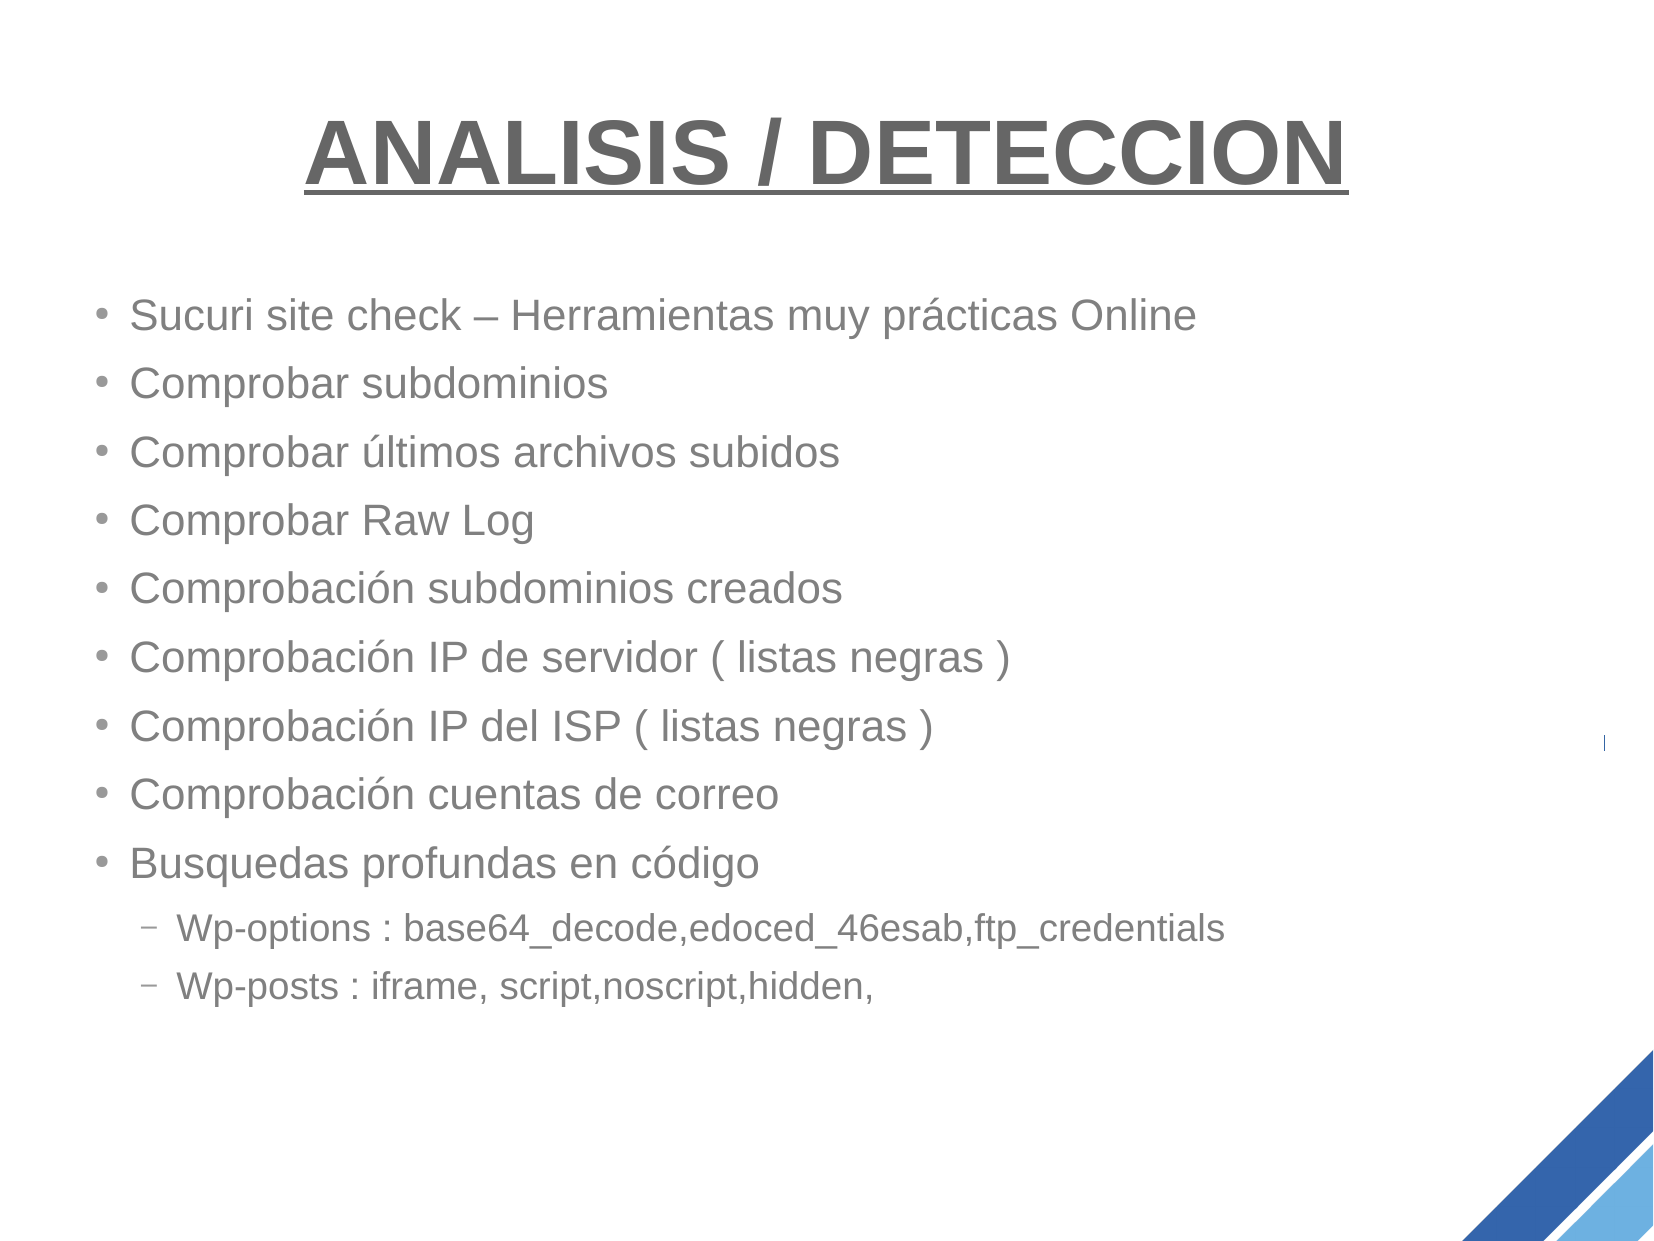

# ANALISIS / DETECCION
Sucuri site check – Herramientas muy prácticas Online
Comprobar subdominios
Comprobar últimos archivos subidos
Comprobar Raw Log
Comprobación subdominios creados
Comprobación IP de servidor ( listas negras )
Comprobación IP del ISP ( listas negras )
Comprobación cuentas de correo
Busquedas profundas en código
Wp-options : base64_decode,edoced_46esab,ftp_credentials
Wp-posts : iframe, script,noscript,hidden,